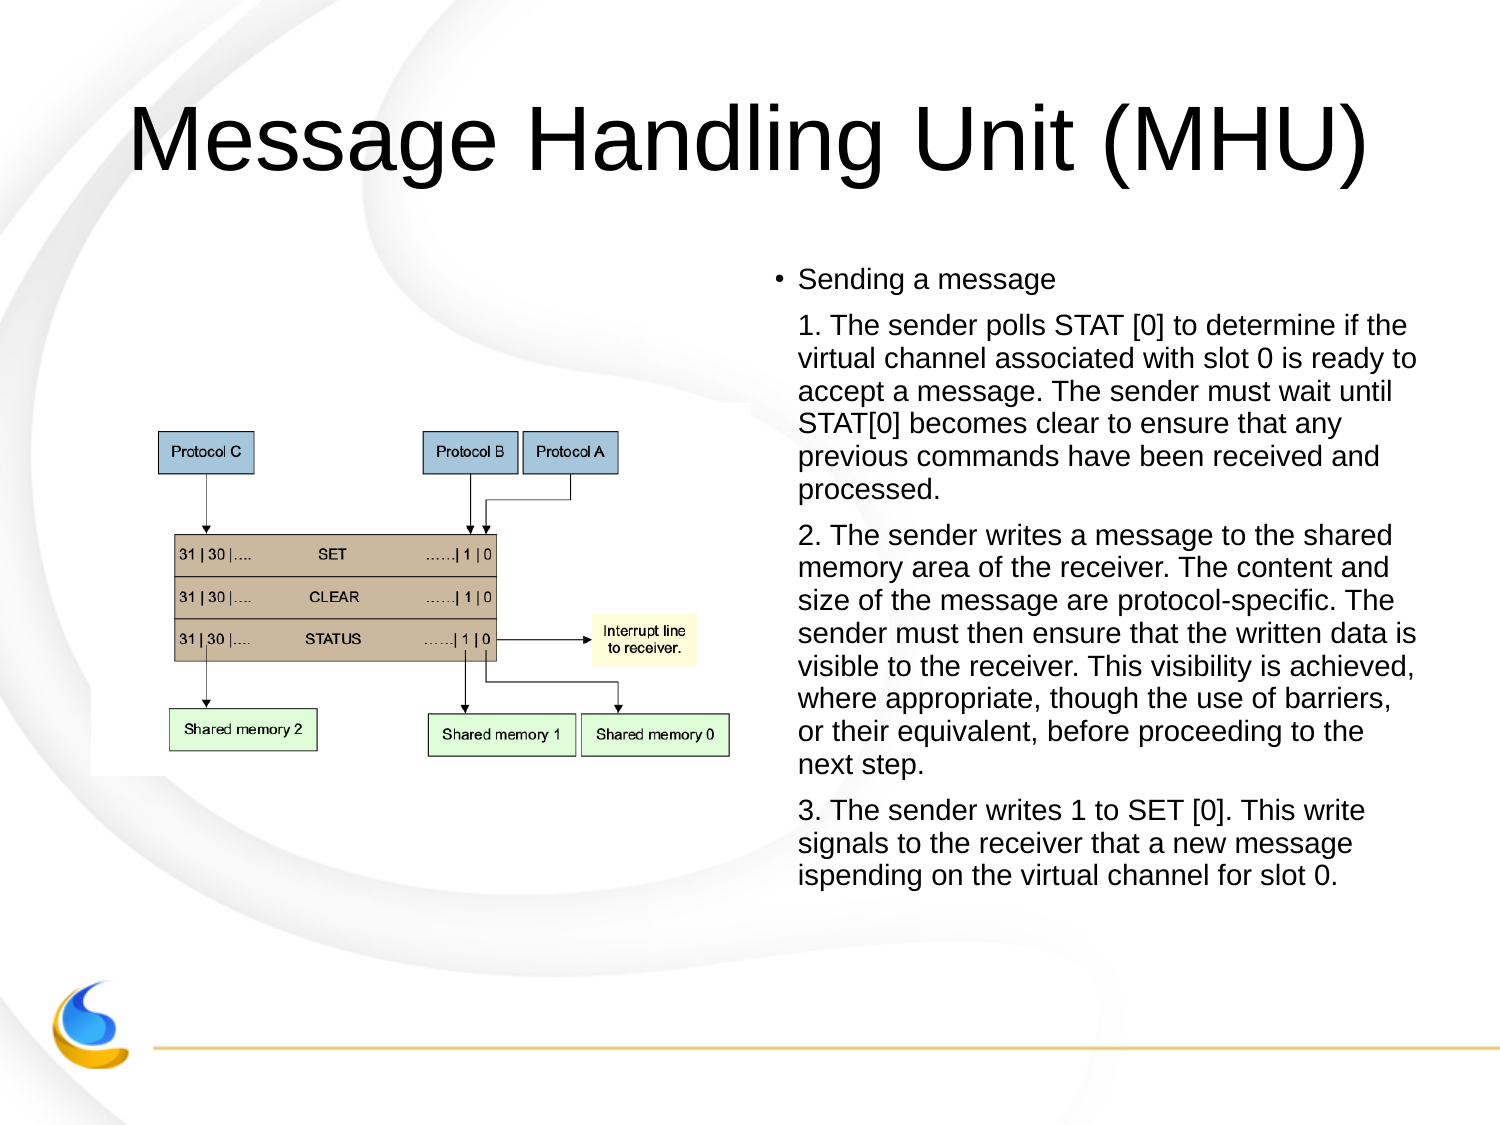

# Message Handling Unit (MHU)
Sending a message
1. The sender polls STAT [0] to determine if the virtual channel associated with slot 0 is ready to accept a message. The sender must wait until STAT[0] becomes clear to ensure that any previous commands have been received and processed.
2. The sender writes a message to the shared memory area of the receiver. The content and size of the message are protocol-specific. The sender must then ensure that the written data is visible to the receiver. This visibility is achieved, where appropriate, though the use of barriers, or their equivalent, before proceeding to the next step.
3. The sender writes 1 to SET [0]. This write signals to the receiver that a new message ispending on the virtual channel for slot 0.